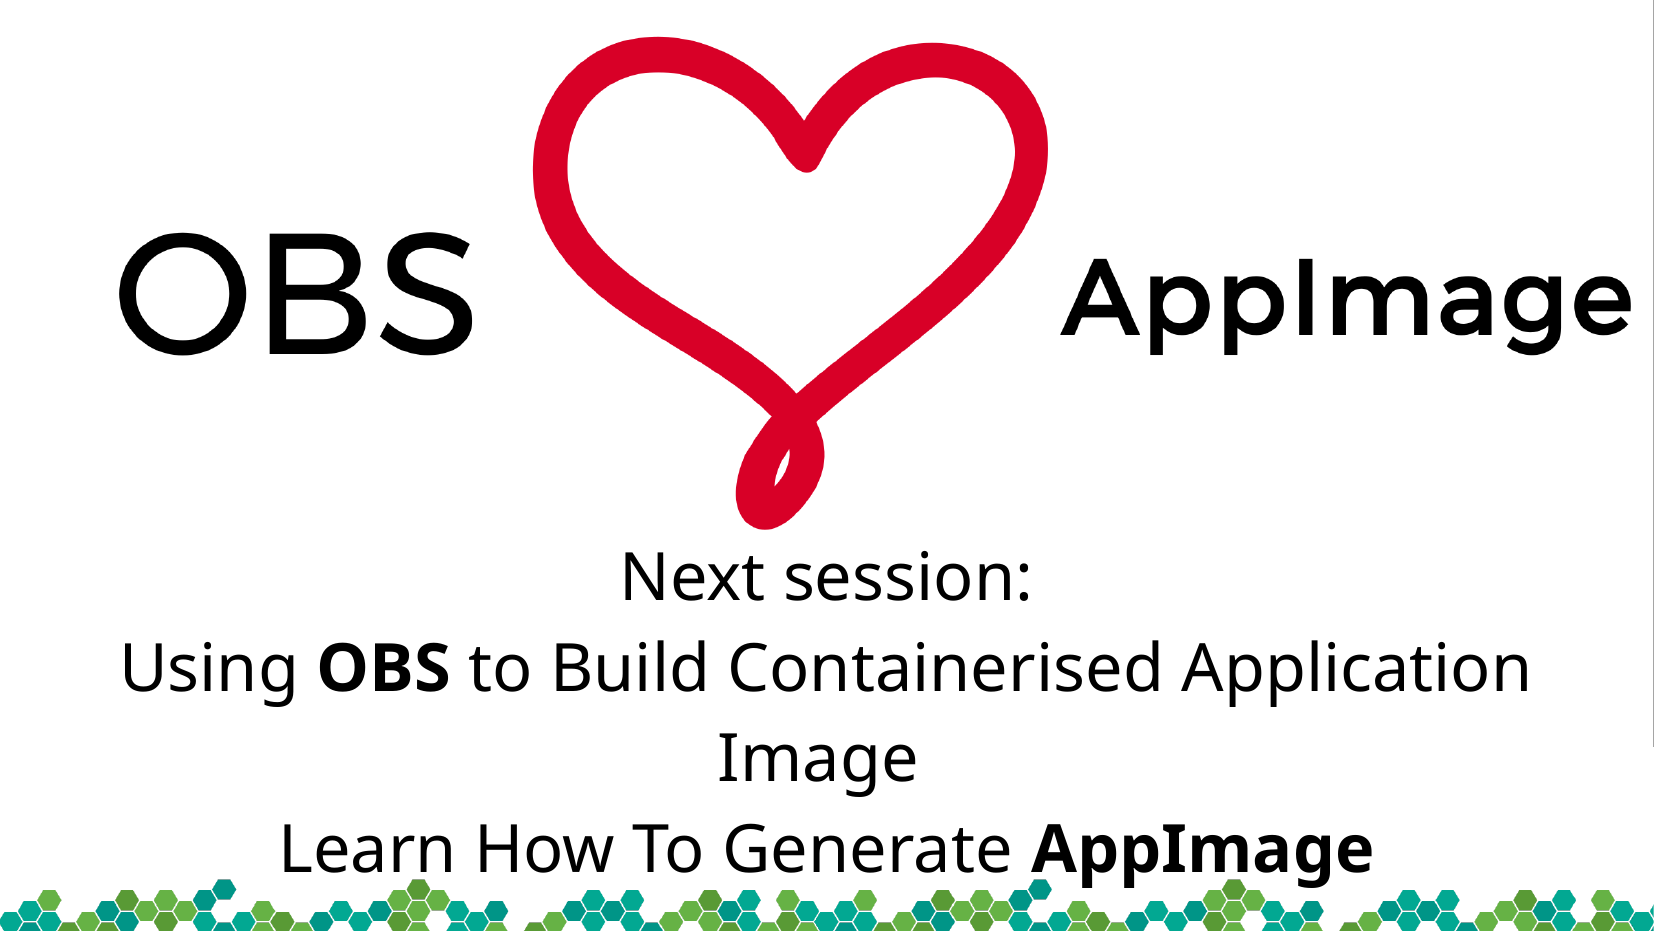

# Next session:
Using OBS to Build Containerised Application Image
Learn How To Generate AppImage